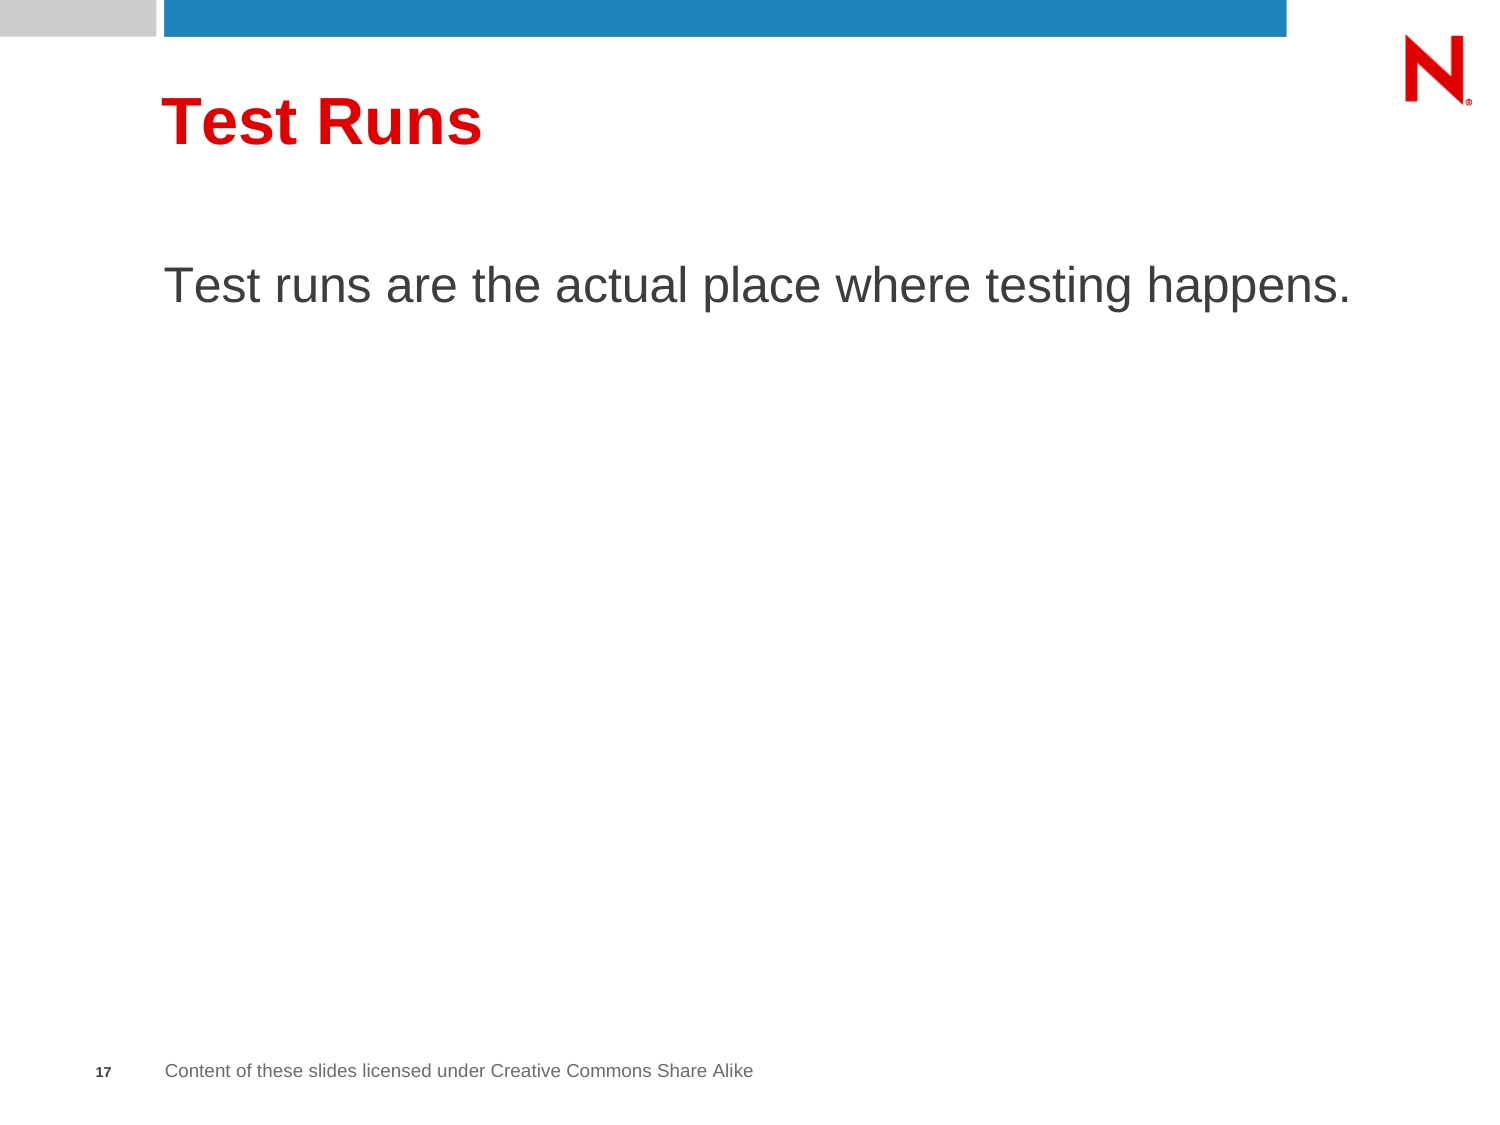

# Test Runs
Test runs are the actual place where testing happens.